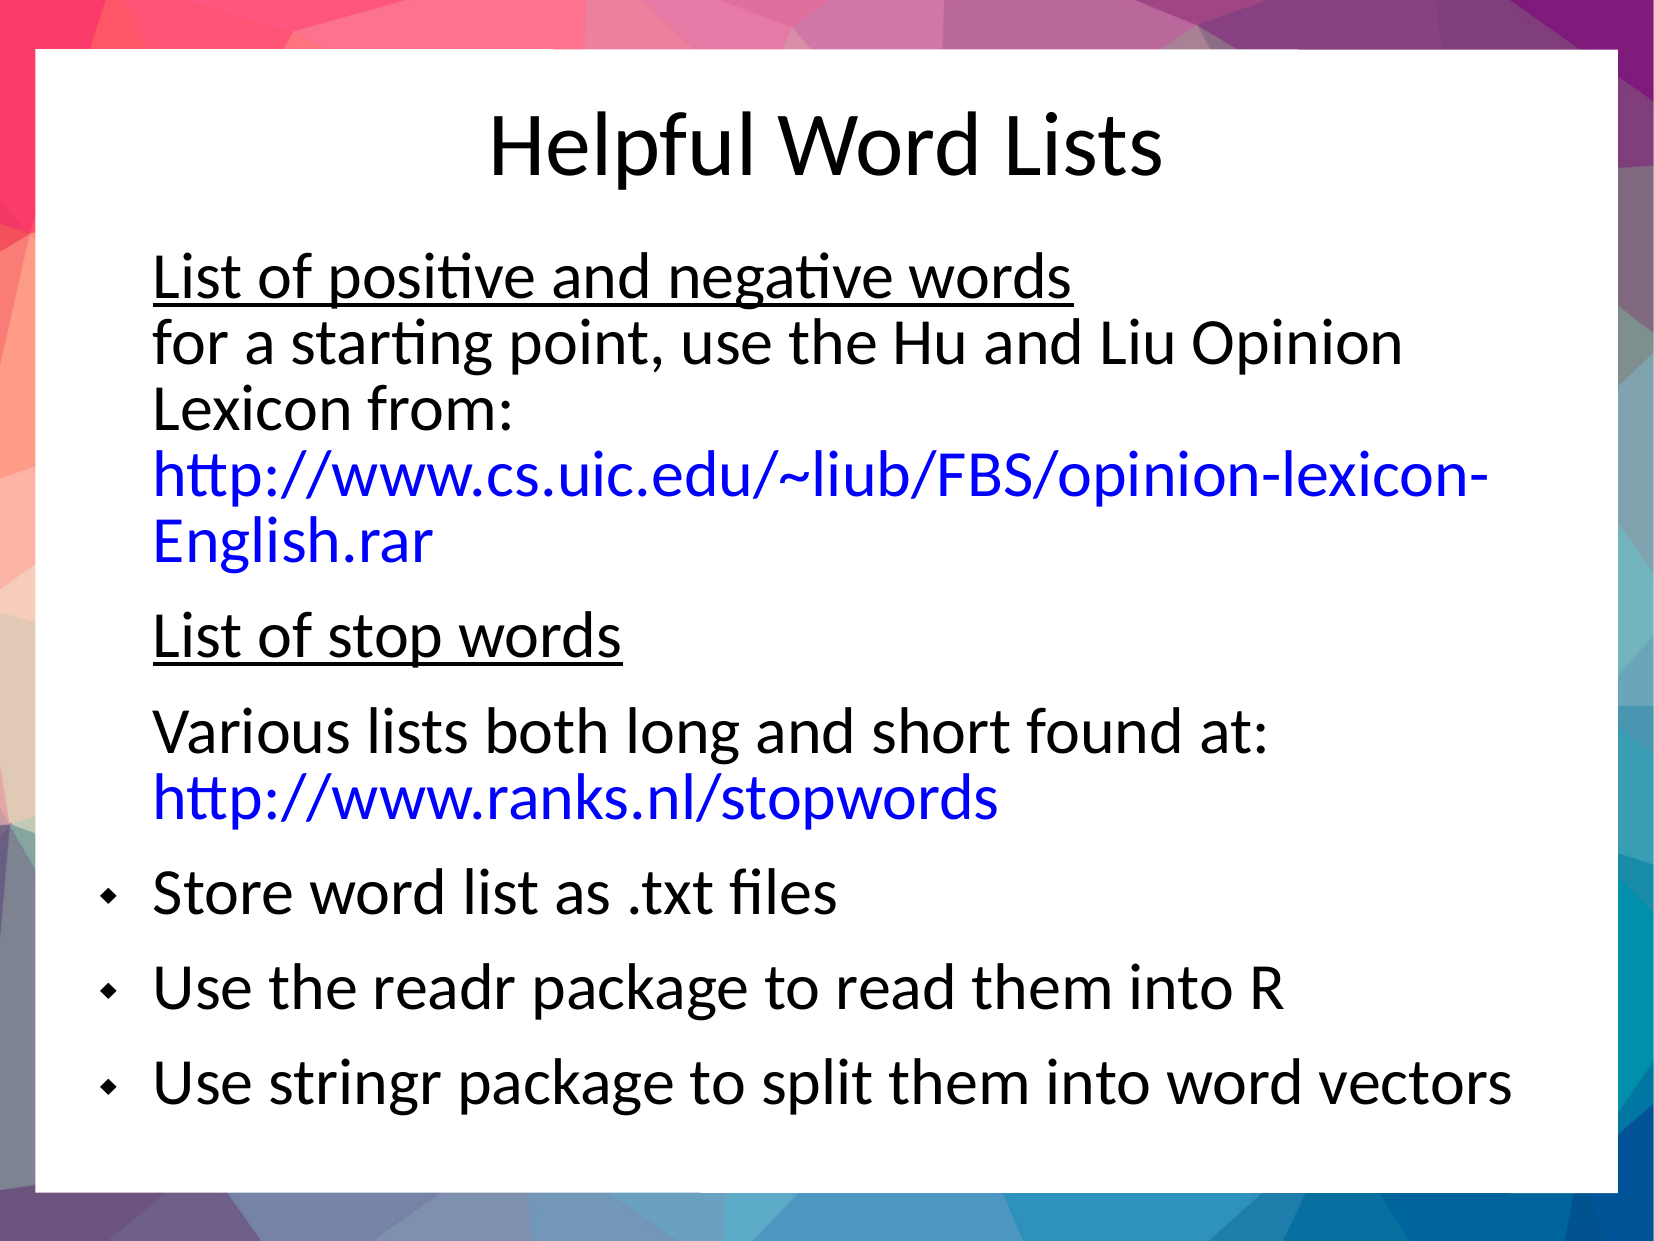

# Helpful Word Lists
List of positive and negative words
for a starting point, use the Hu and Liu Opinion Lexicon from: http://www.cs.uic.edu/~liub/FBS/opinion-lexicon-English.rar
List of stop words
Various lists both long and short found at:
http://www.ranks.nl/stopwords
Store word list as .txt files
Use the readr package to read them into R
Use stringr package to split them into word vectors